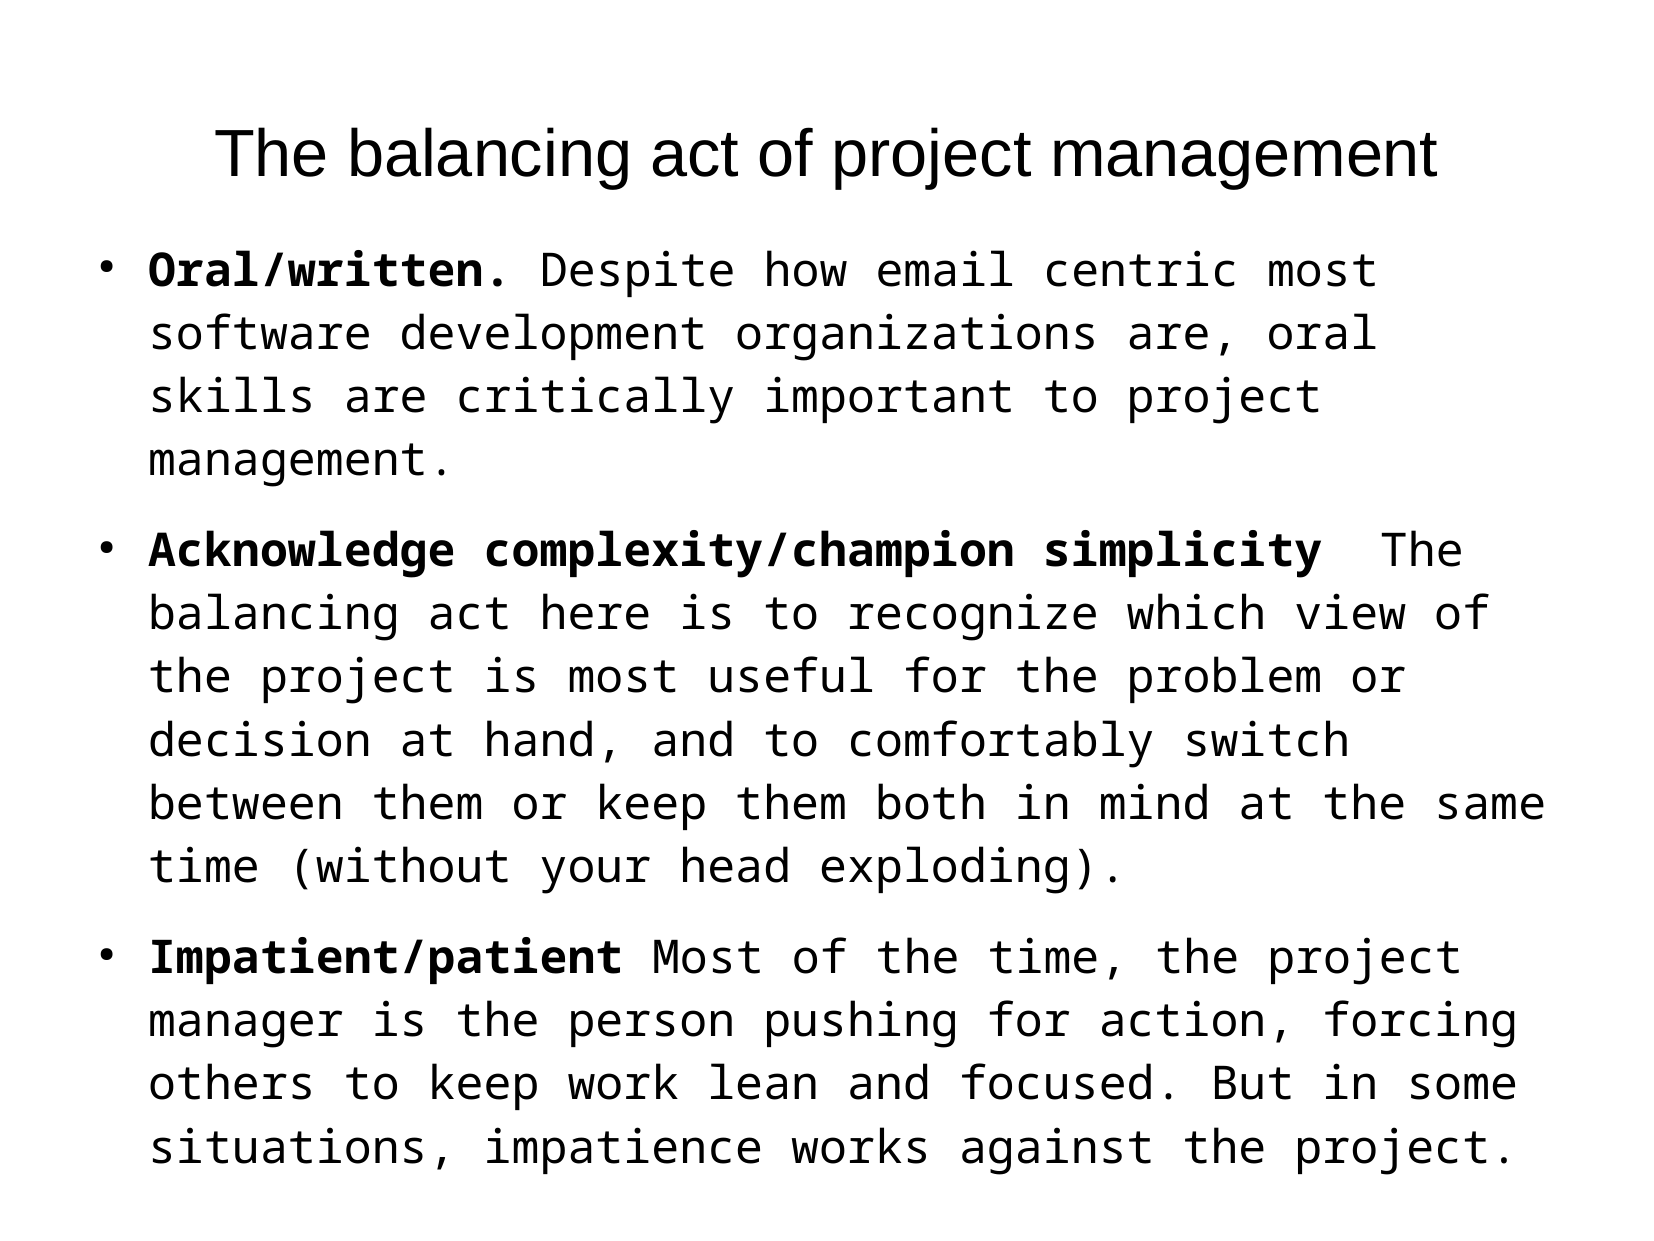

# The balancing act of project management
Oral/written. Despite how email centric most software development organizations are, oral skills are critically important to project management.
Acknowledge complexity/champion simplicity The balancing act here is to recognize which view of the project is most useful for the problem or decision at hand, and to comfortably switch between them or keep them both in mind at the same time (without your head exploding).
Impatient/patient Most of the time, the project manager is the person pushing for action, forcing others to keep work lean and focused. But in some situations, impatience works against the project.